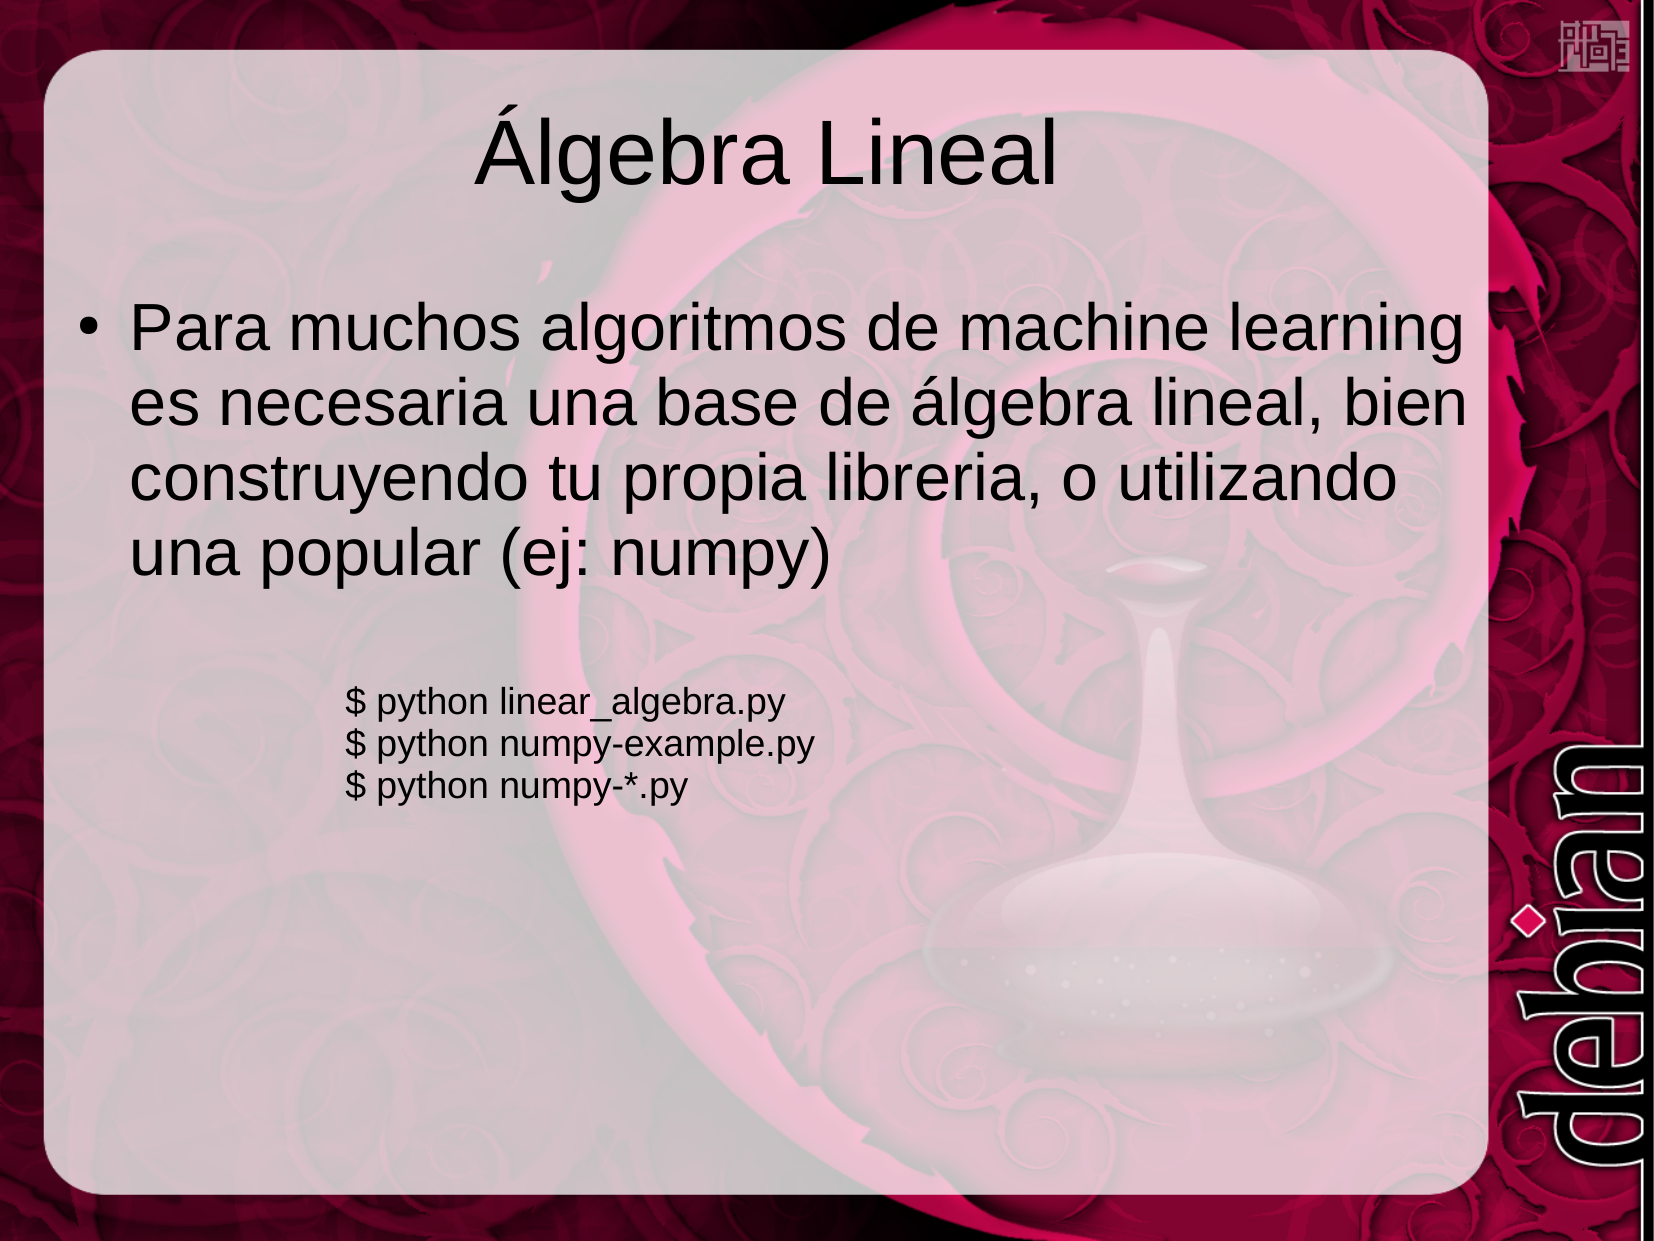

# Álgebra Lineal
Para muchos algoritmos de machine learning es necesaria una base de álgebra lineal, bien construyendo tu propia libreria, o utilizando una popular (ej: numpy)
$ python linear_algebra.py
$ python numpy-example.py
$ python numpy-*.py